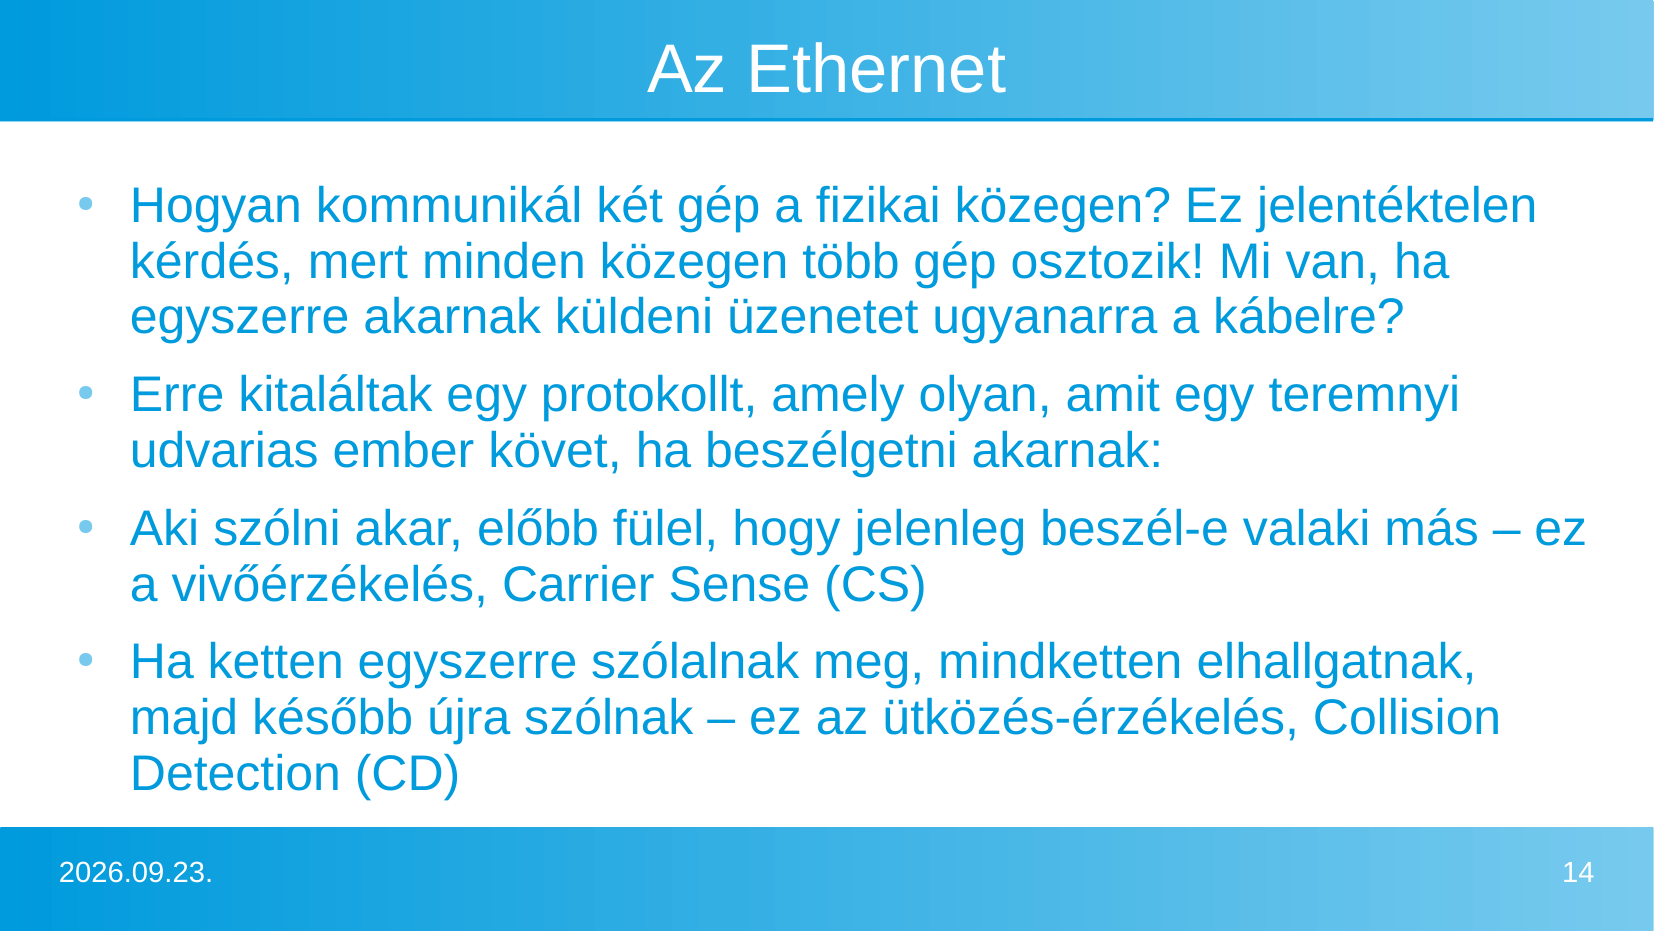

# Az Ethernet
Hogyan kommunikál két gép a fizikai közegen? Ez jelentéktelen kérdés, mert minden közegen több gép osztozik! Mi van, ha egyszerre akarnak küldeni üzenetet ugyanarra a kábelre?
Erre kitaláltak egy protokollt, amely olyan, amit egy teremnyi udvarias ember követ, ha beszélgetni akarnak:
Aki szólni akar, előbb fülel, hogy jelenleg beszél-e valaki más – ez a vivőérzékelés, Carrier Sense (CS)
Ha ketten egyszerre szólalnak meg, mindketten elhallgatnak, majd később újra szólnak – ez az ütközés-érzékelés, Collision Detection (CD)
14